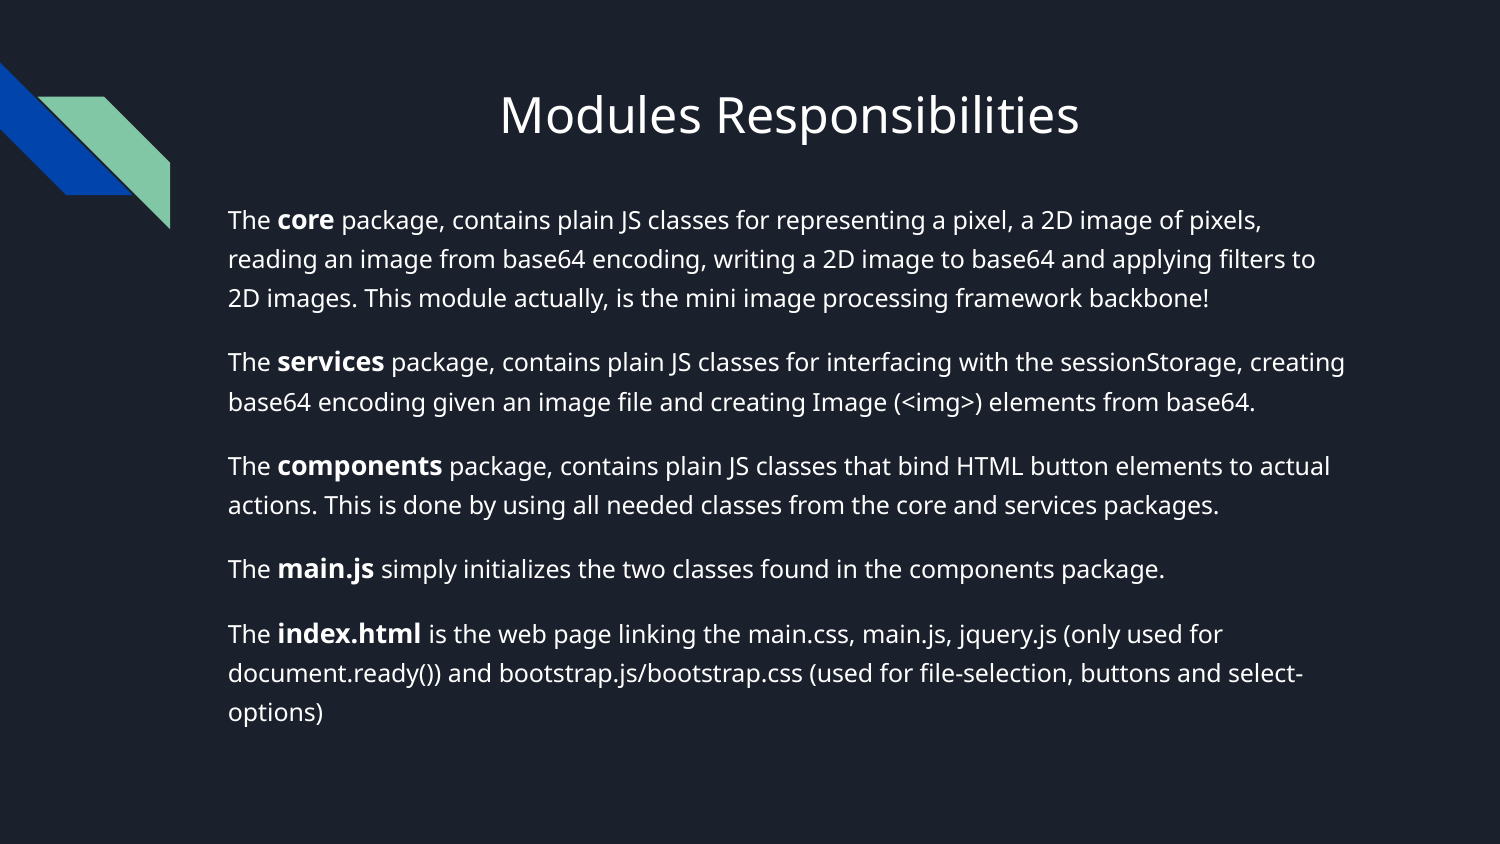

# Modules Responsibilities
The core package, contains plain JS classes for representing a pixel, a 2D image of pixels, reading an image from base64 encoding, writing a 2D image to base64 and applying filters to 2D images. This module actually, is the mini image processing framework backbone!
The services package, contains plain JS classes for interfacing with the sessionStorage, creating base64 encoding given an image file and creating Image (<img>) elements from base64.
The components package, contains plain JS classes that bind HTML button elements to actual actions. This is done by using all needed classes from the core and services packages.
The main.js simply initializes the two classes found in the components package.
The index.html is the web page linking the main.css, main.js, jquery.js (only used for document.ready()) and bootstrap.js/bootstrap.css (used for file-selection, buttons and select-options)